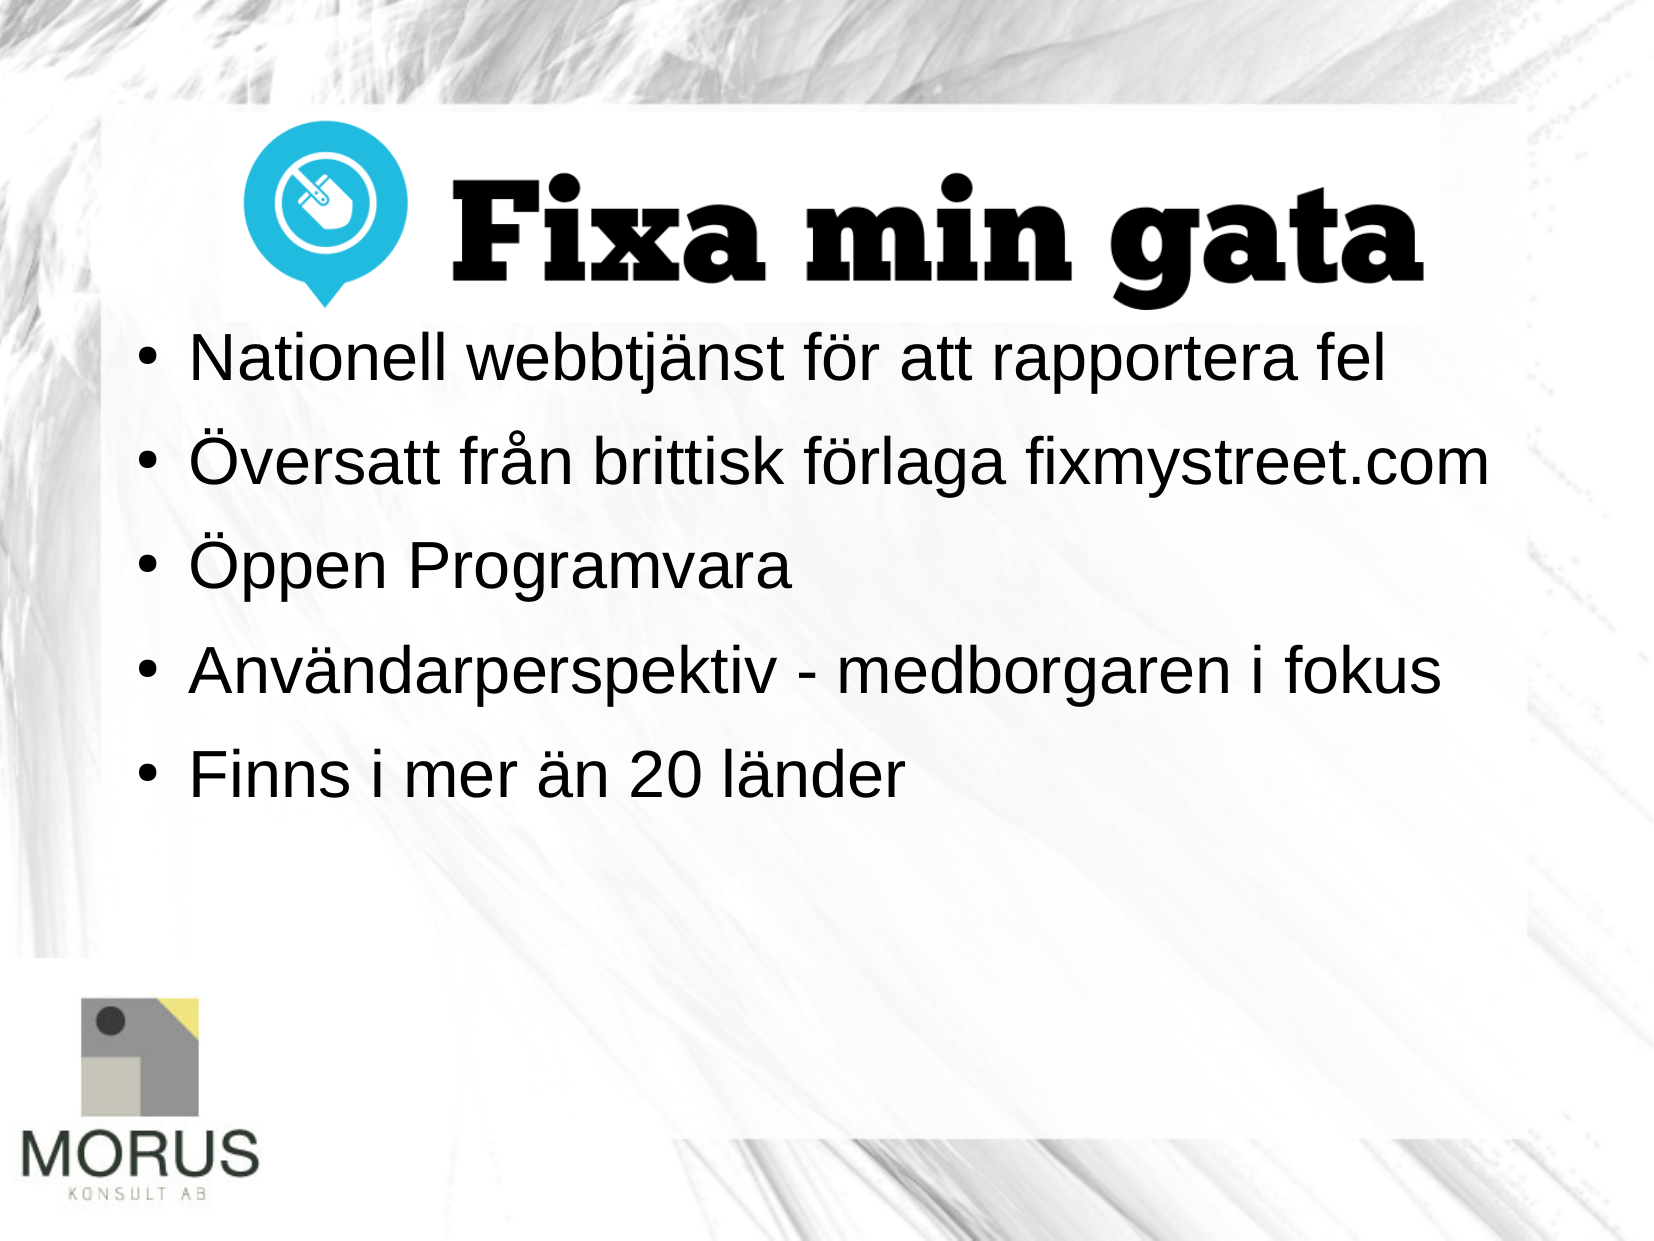

# Fixa Min Gata
Nationell webbtjänst för att rapportera fel
Översatt från brittisk förlaga fixmystreet.com
Öppen Programvara
Användarperspektiv - medborgaren i fokus
Finns i mer än 20 länder